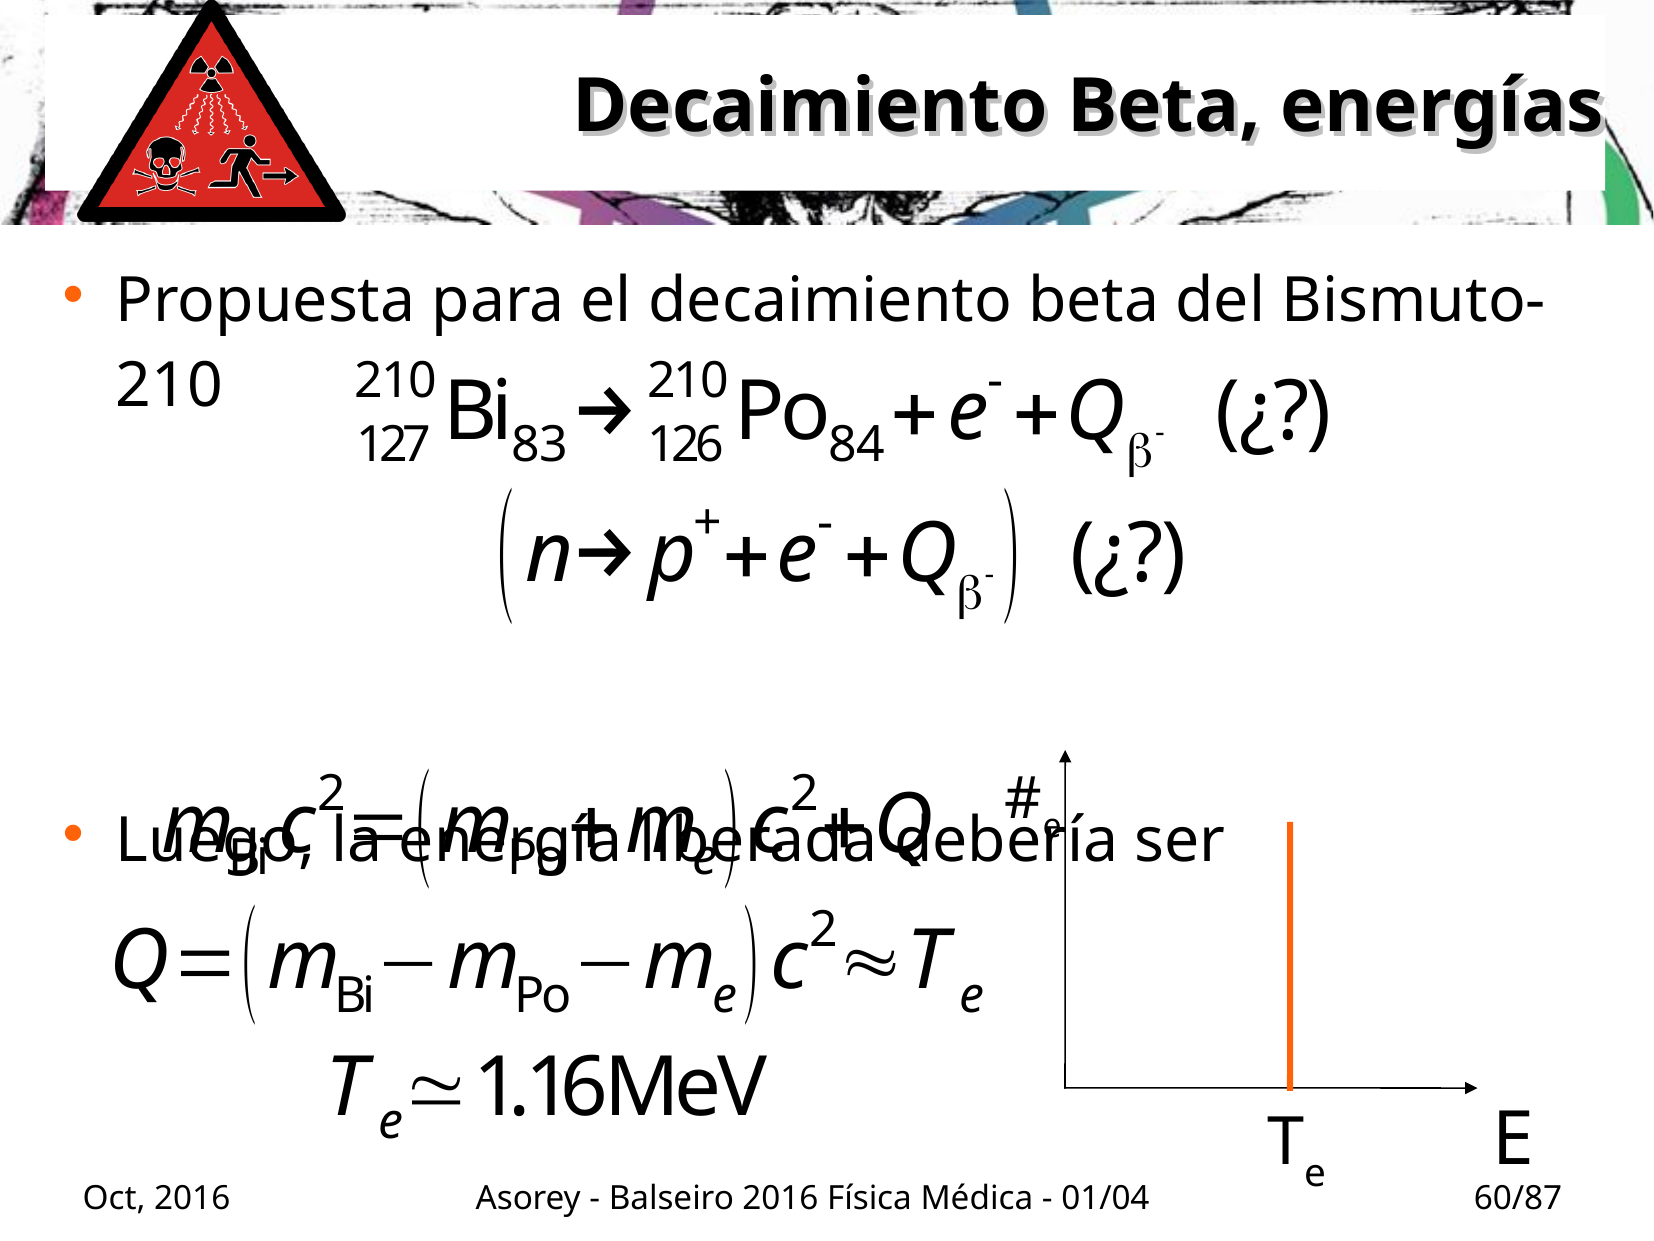

# Decaimiento Beta, energías
Propuesta para el decaimiento beta del Bismuto-210
Luego, la energía liberada debería ser
#e
Te
E
Oct, 2016
Asorey - Balseiro 2016 Física Médica - 01/04
60